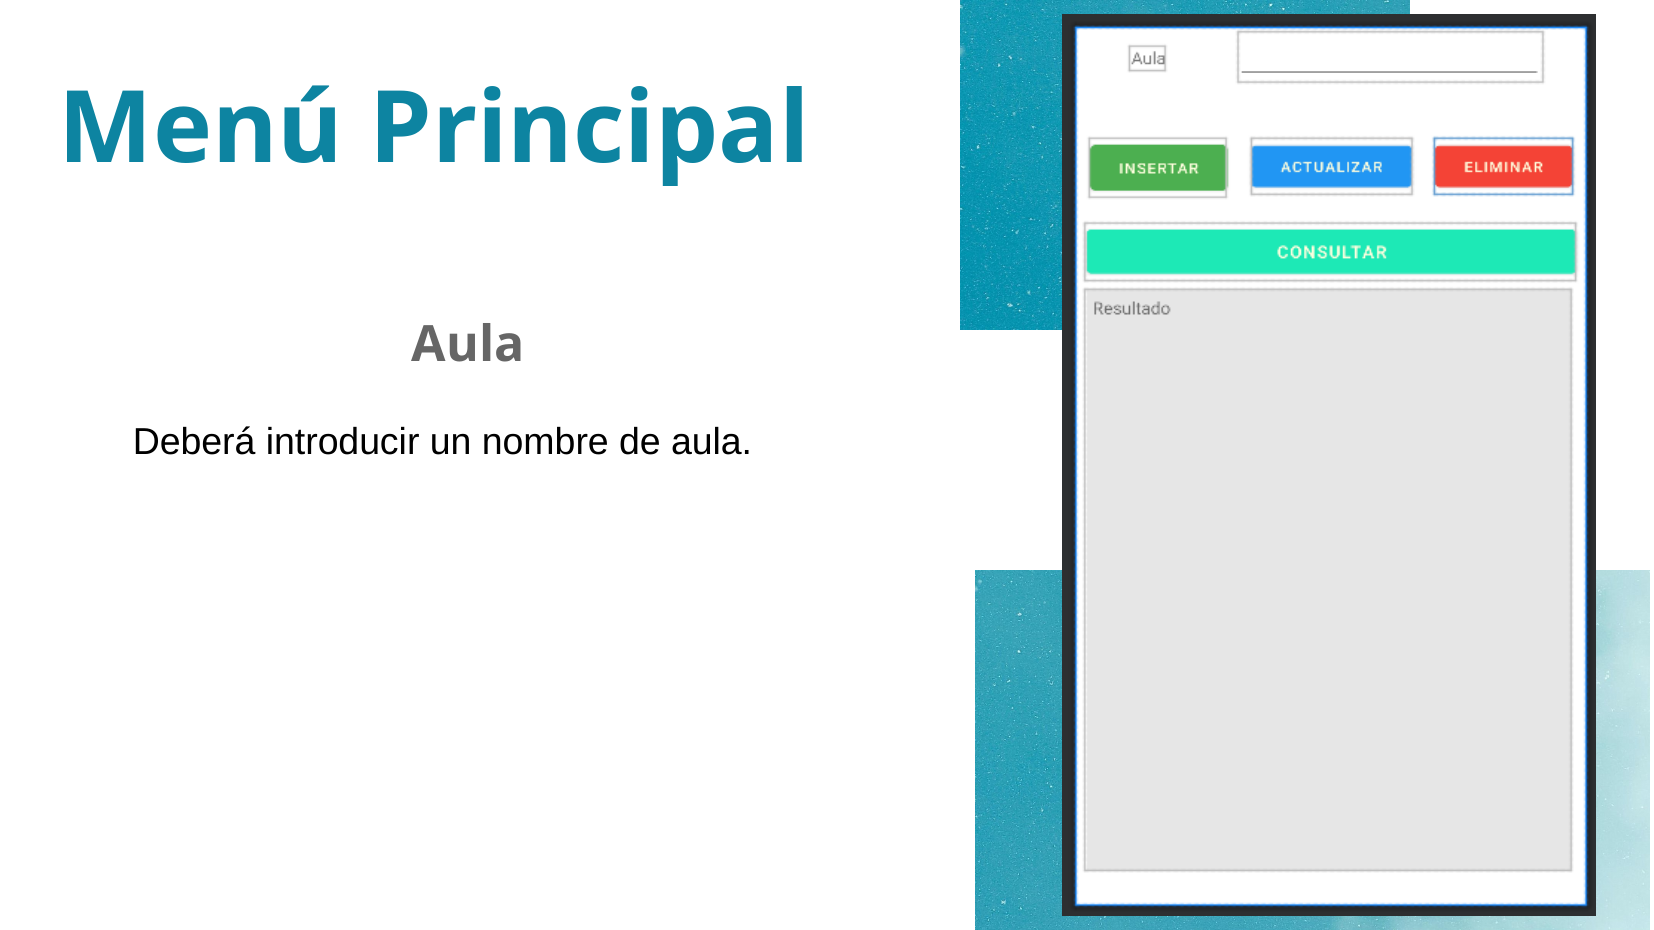

# Menú Principal
Aula
Deberá introducir un nombre de aula.